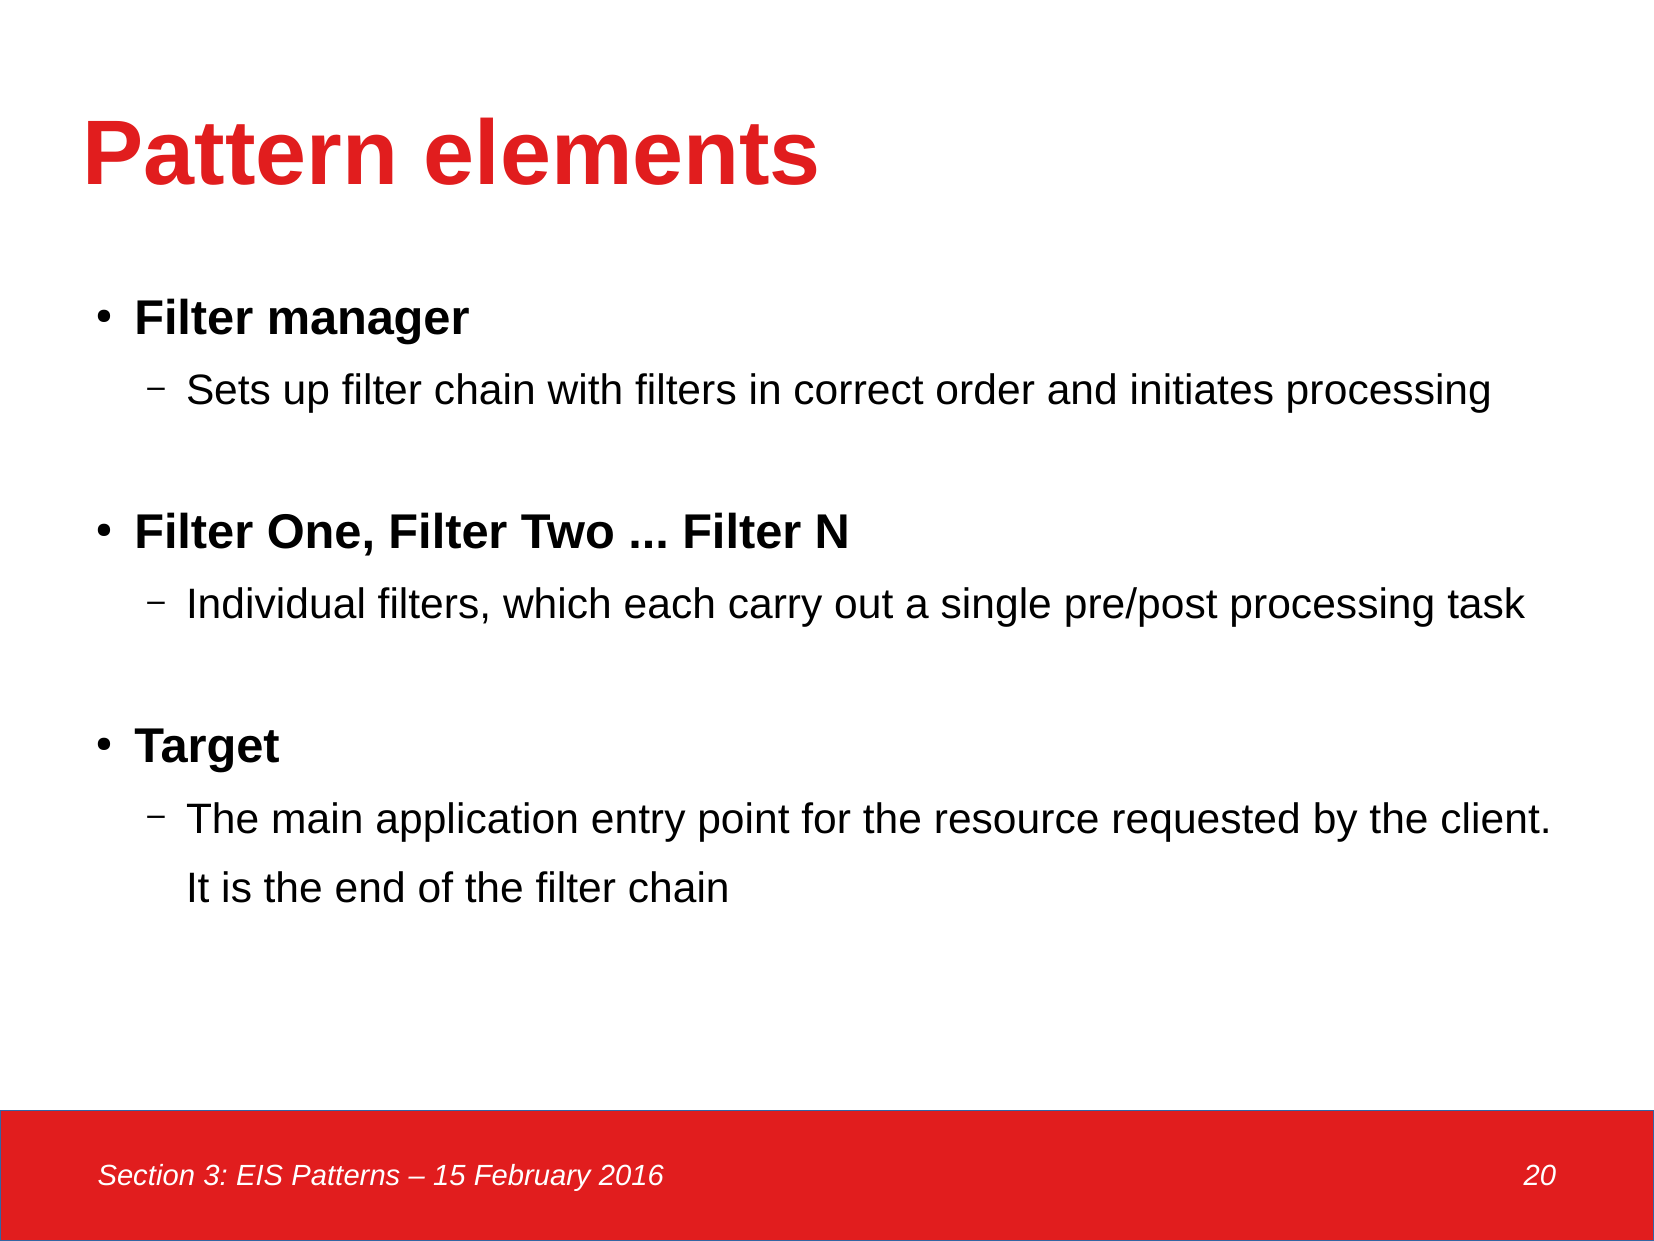

# Pattern elements
Filter manager
Sets up filter chain with filters in correct order and initiates processing
Filter One, Filter Two ... Filter N
Individual filters, which each carry out a single pre/post processing task
Target
The main application entry point for the resource requested by the client. It is the end of the filter chain